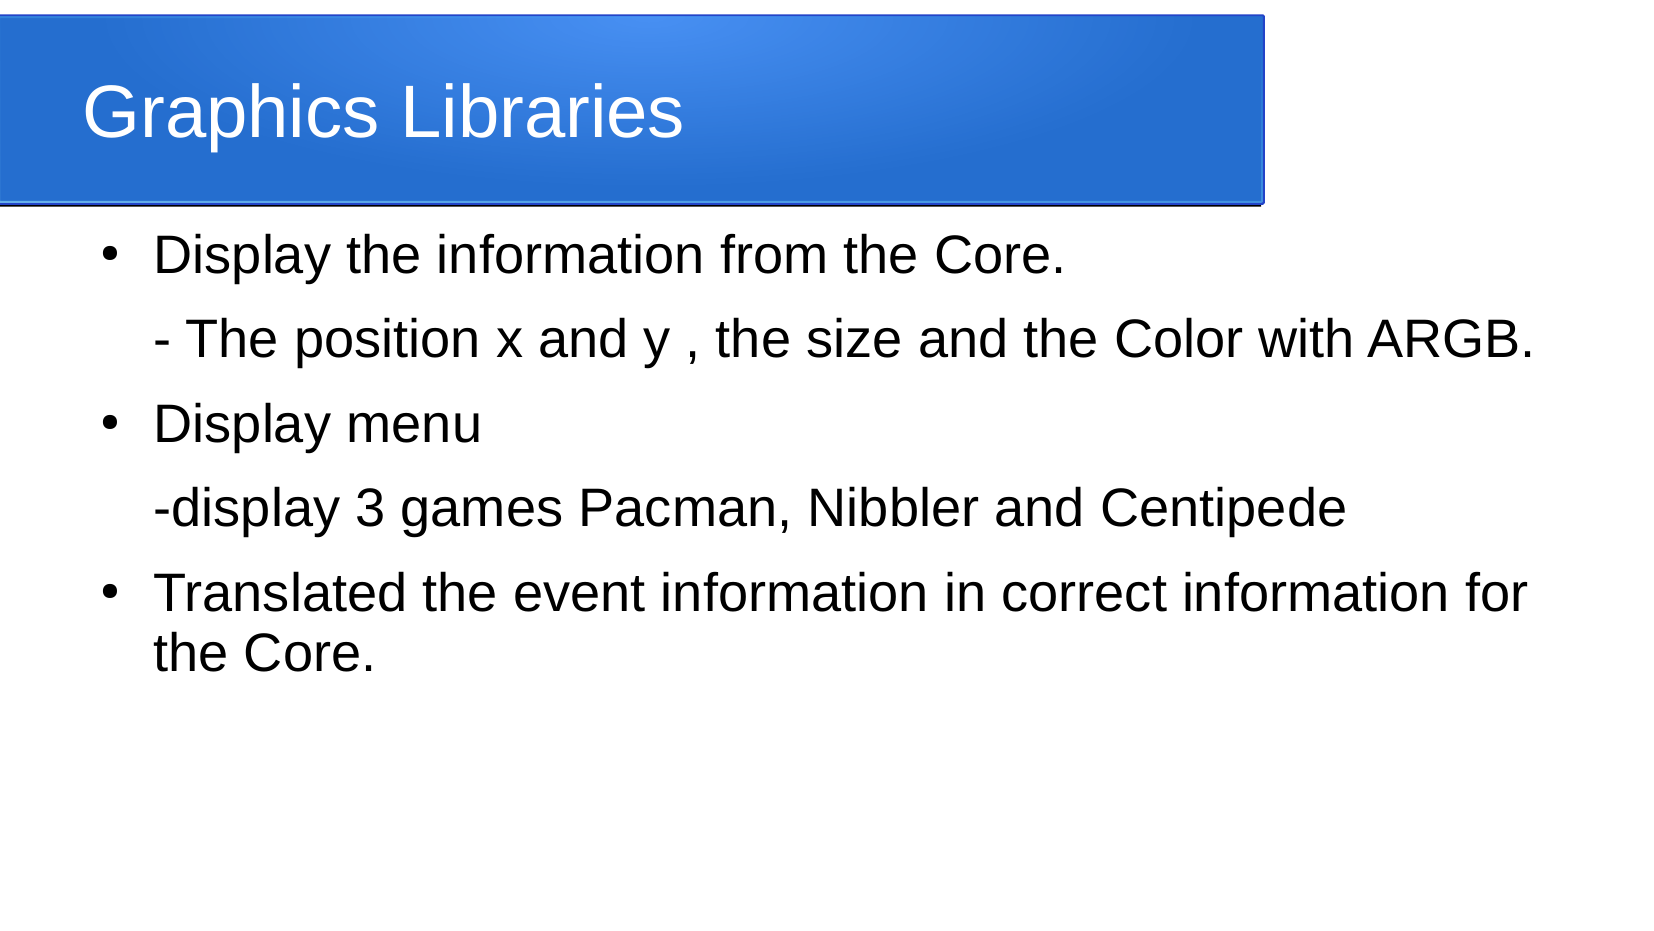

# Graphics Libraries
Display the information from the Core.
- The position x and y , the size and the Color with ARGB.
Display menu
-display 3 games Pacman, Nibbler and Centipede
Translated the event information in correct information for the Core.